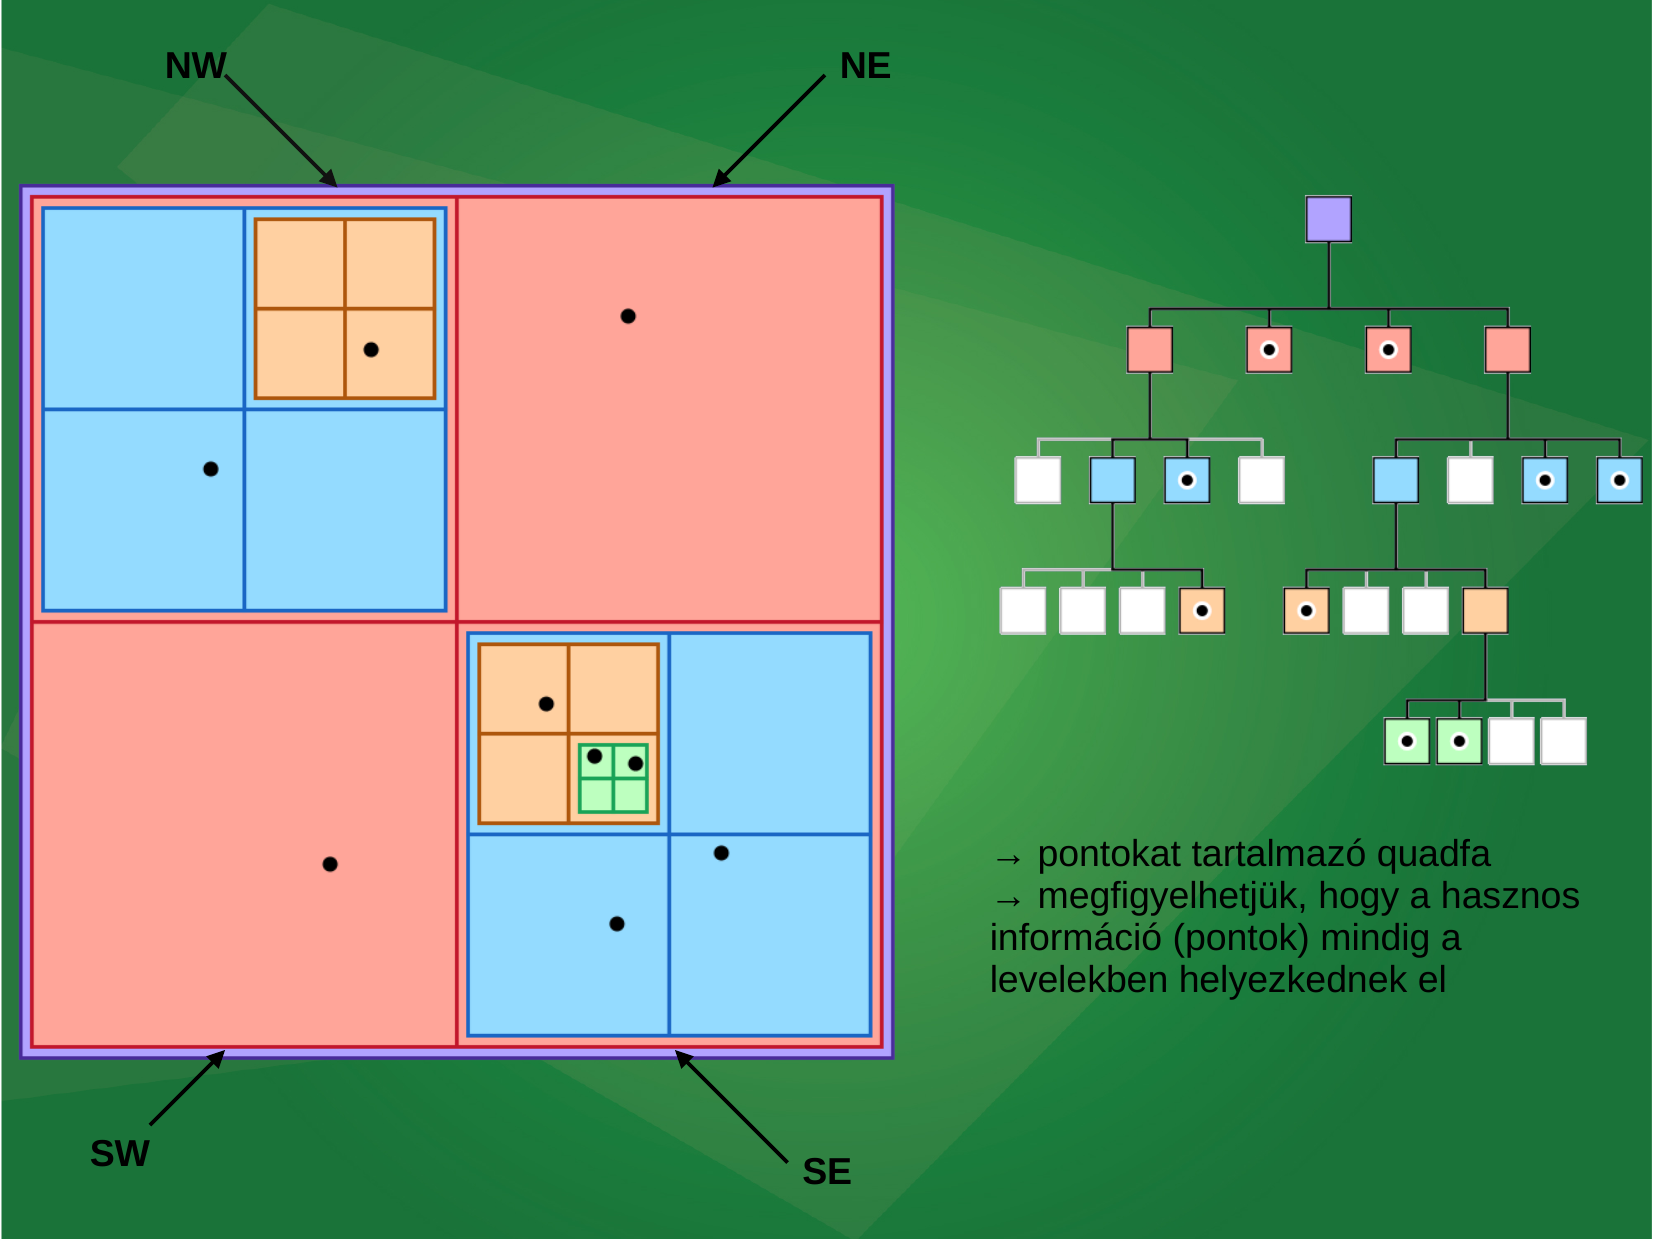

NW
NE
→ pontokat tartalmazó quadfa
→ megfigyelhetjük, hogy a hasznos információ (pontok) mindig a levelekben helyezkednek el
SW
SE